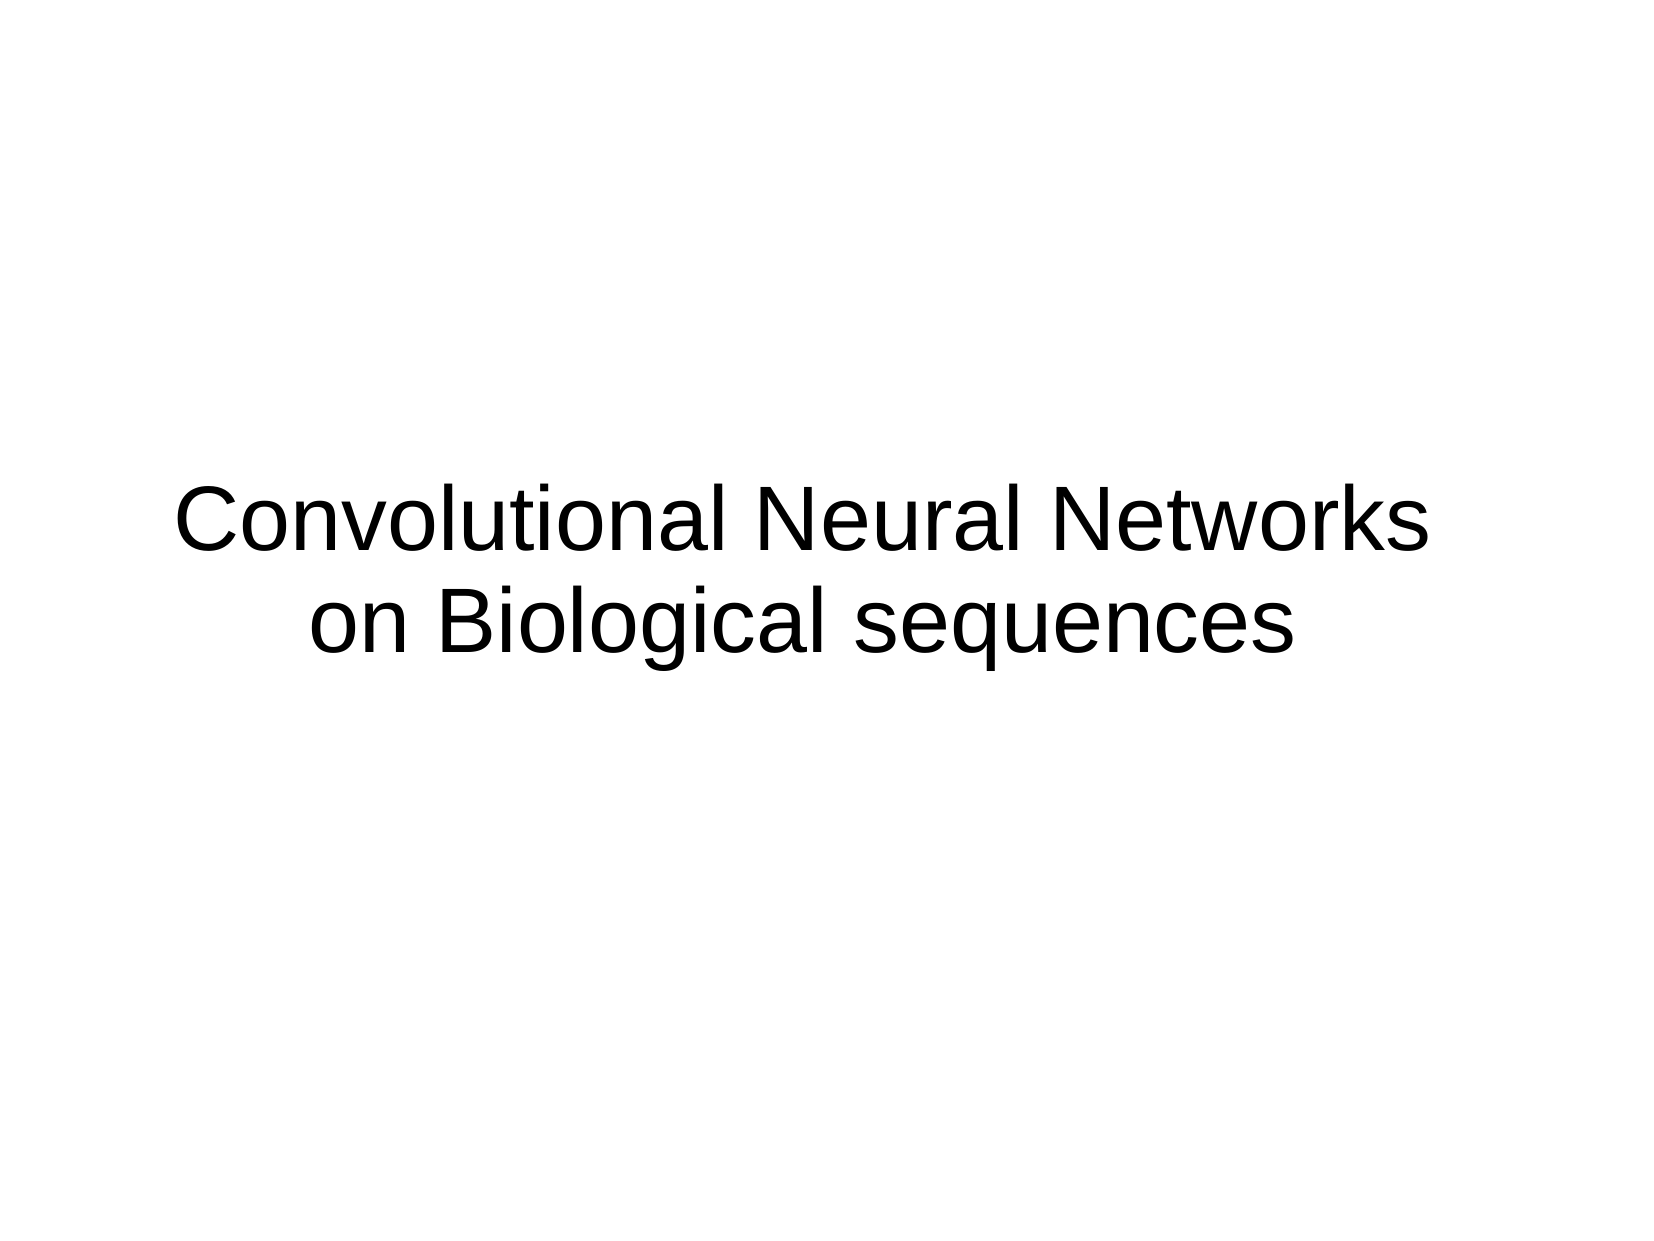

# Convolutional Neural Networks on Biological sequences